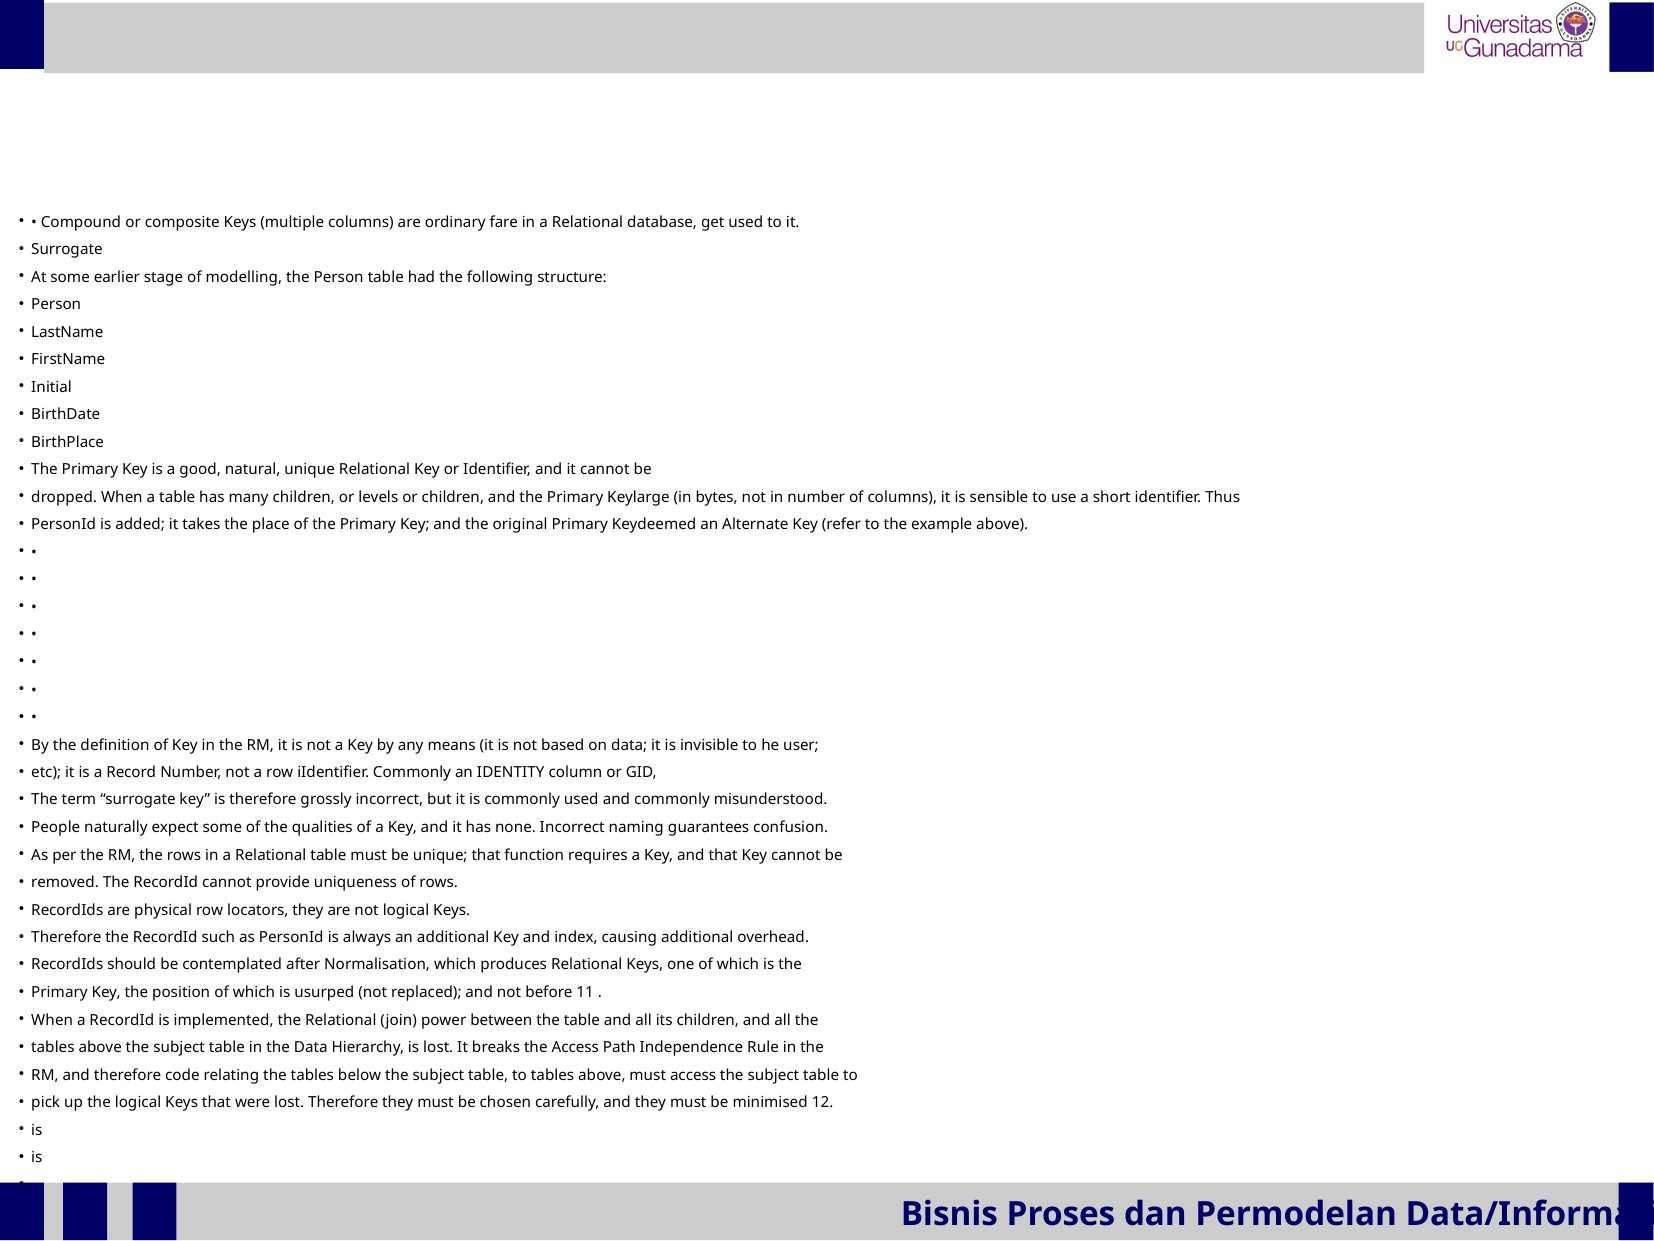

#
• Compound or composite Keys (multiple columns) are ordinary fare in a Relational database, get used to it.
Surrogate
At some earlier stage of modelling, the Person table had the following structure:
Person
LastName
FirstName
Initial
BirthDate
BirthPlace
The Primary Key is a good, natural, unique Relational Key or Identifier, and it cannot be
dropped. When a table has many children, or levels or children, and the Primary Keylarge (in bytes, not in number of columns), it is sensible to use a short identifier. Thus
PersonId is added; it takes the place of the Primary Key; and the original Primary Keydeemed an Alternate Key (refer to the example above).
•
•
•
•
•
•
•
By the definition of Key in the RM, it is not a Key by any means (it is not based on data; it is invisible to he user;
etc); it is a Record Number, not a row iIdentifier. Commonly an IDENTITY column or GID,
The term “surrogate key” is therefore grossly incorrect, but it is commonly used and commonly misunderstood.
People naturally expect some of the qualities of a Key, and it has none. Incorrect naming guarantees confusion.
As per the RM, the rows in a Relational table must be unique; that function requires a Key, and that Key cannot be
removed. The RecordId cannot provide uniqueness of rows.
RecordIds are physical row locators, they are not logical Keys.
Therefore the RecordId such as PersonId is always an additional Key and index, causing additional overhead.
RecordIds should be contemplated after Normalisation, which produces Relational Keys, one of which is the
Primary Key, the position of which is usurped (not replaced); and not before 11 .
When a RecordId is implemented, the Relational (join) power between the table and all its children, and all the
tables above the subject table in the Data Hierarchy, is lost. It breaks the Access Path Independence Rule in the
RM, and therefore code relating the tables below the subject table, to tables above, must access the subject table to
pick up the logical Keys that were lost. Therefore they must be chosen carefully, and they must be minimised 12.
is
is